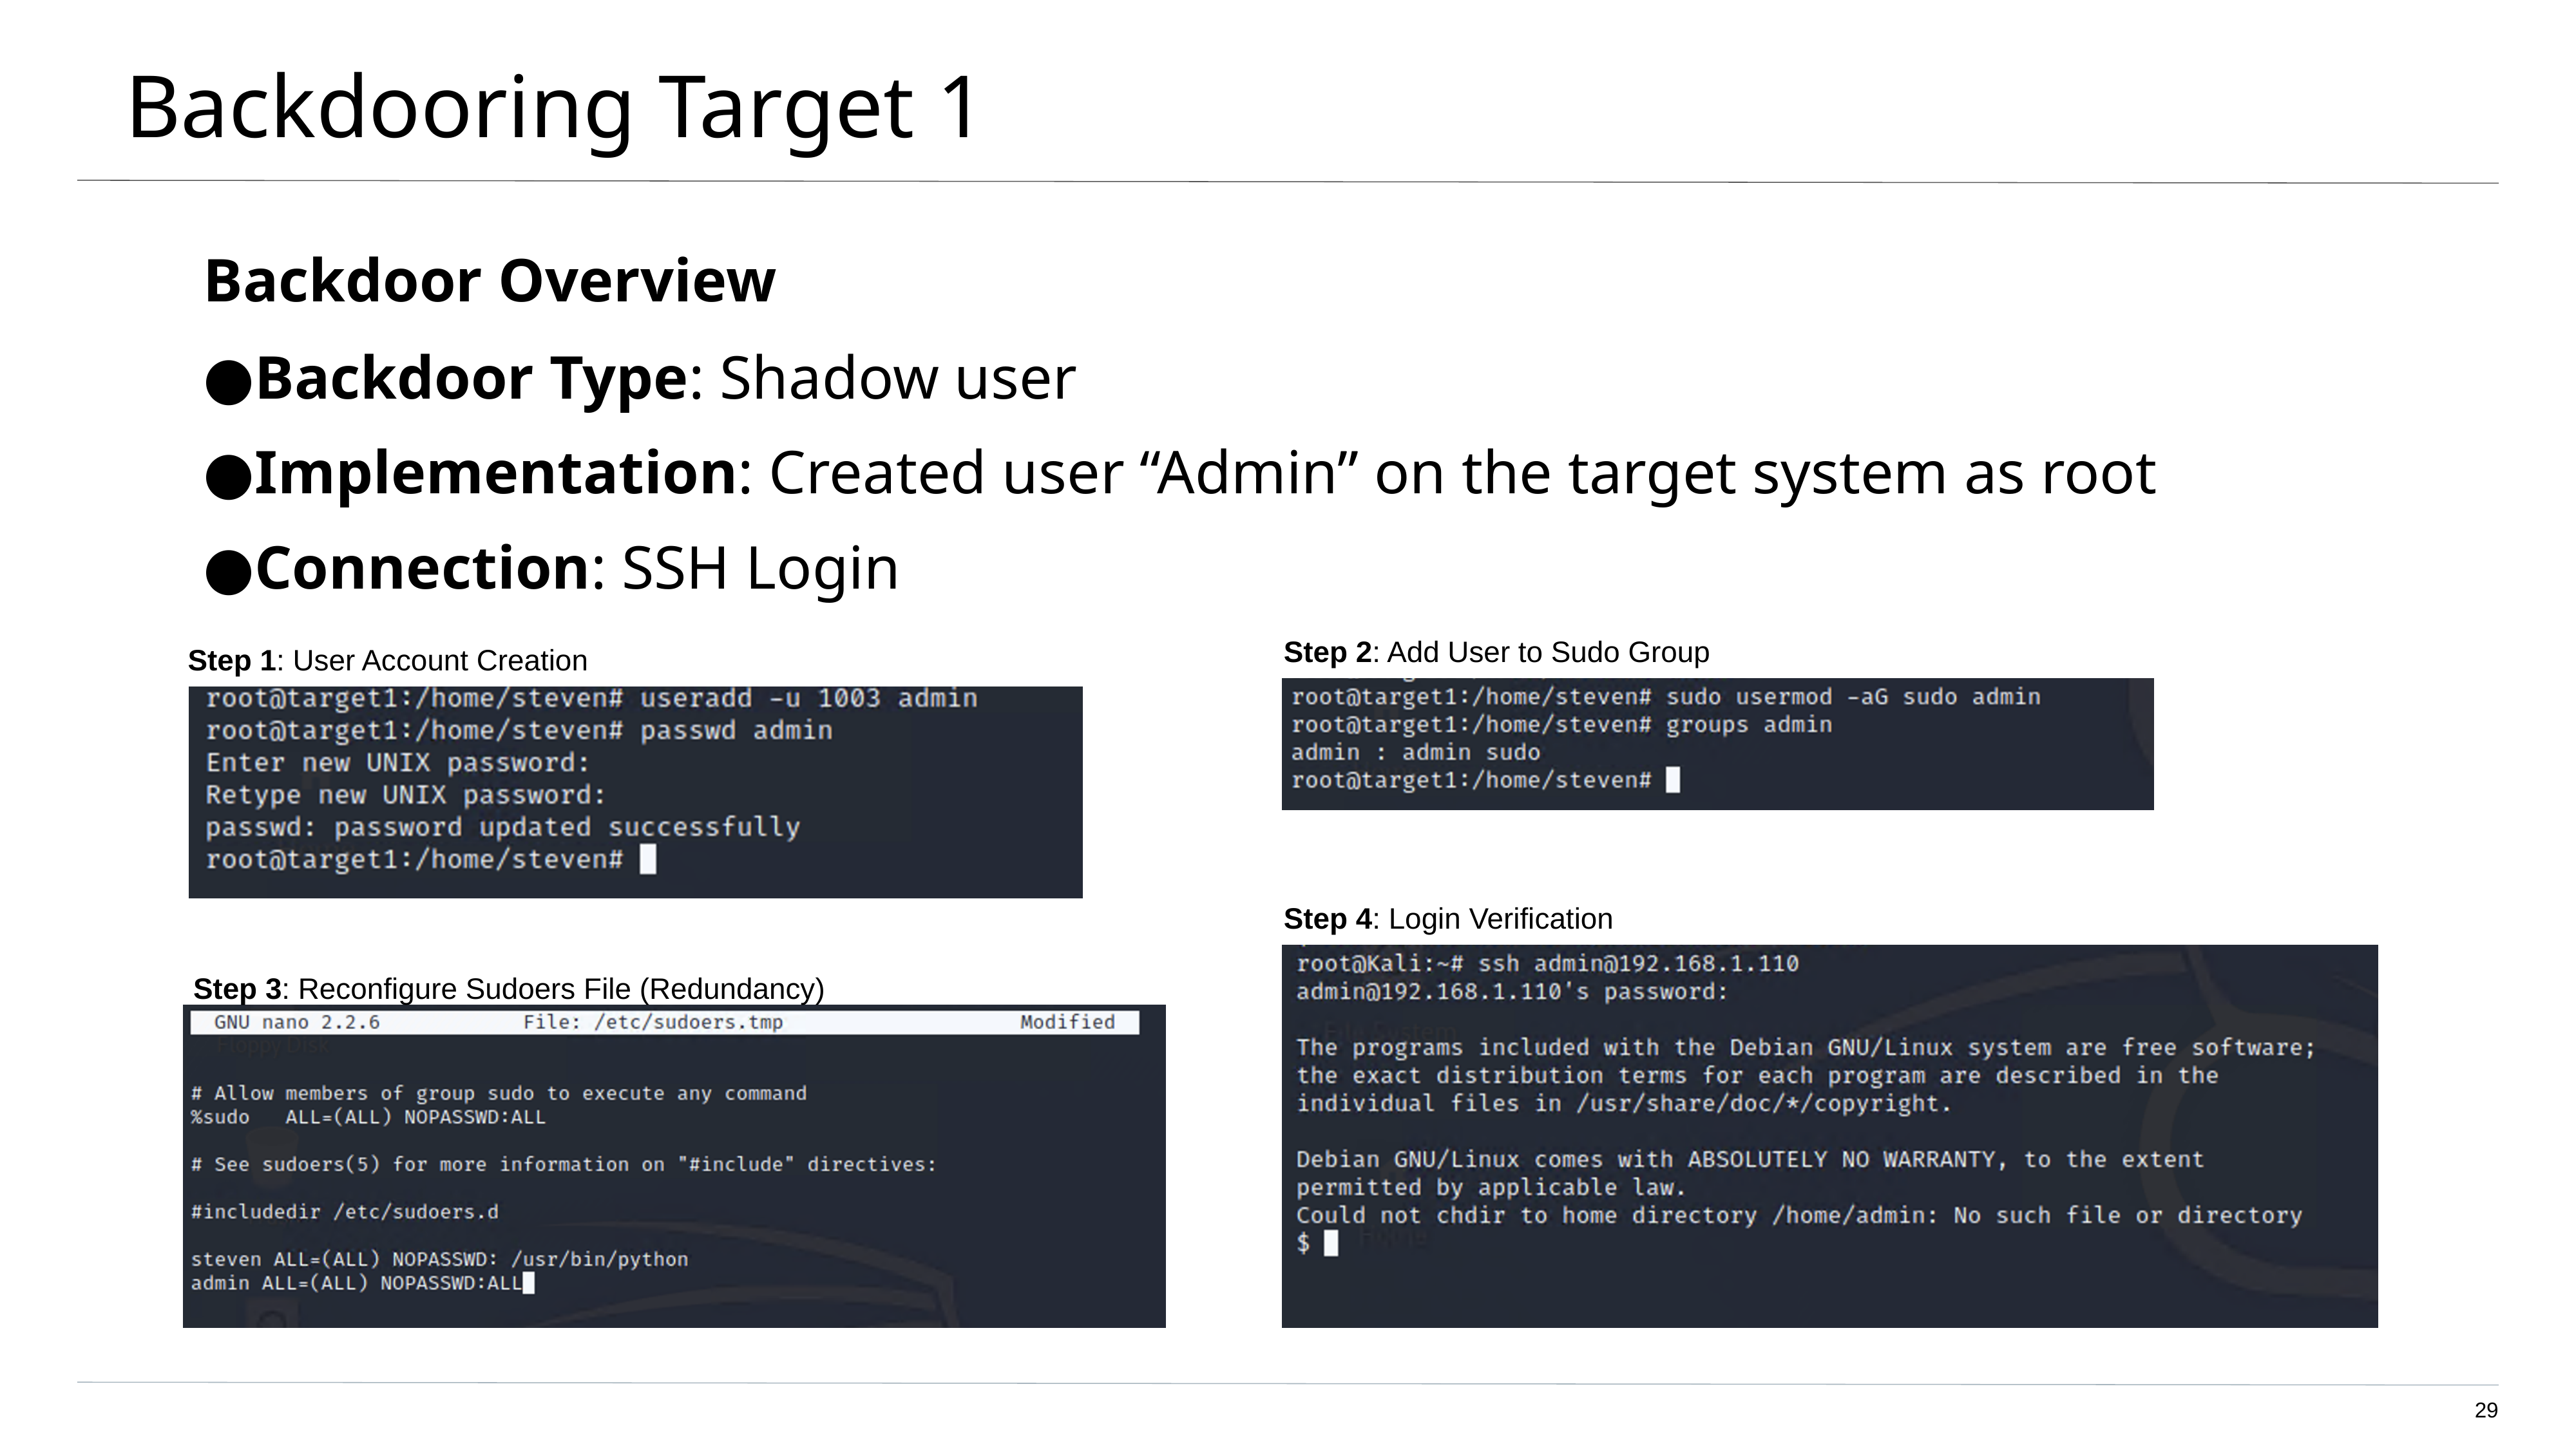

# Backdooring Target 1
Backdoor Overview
Backdoor Type: Shadow user
Implementation: Created user “Admin” on the target system as root
Connection: SSH Login
Step 2: Add User to Sudo Group
Step 1: User Account Creation
Step 4: Login Verification
Step 3: Reconfigure Sudoers File (Redundancy)